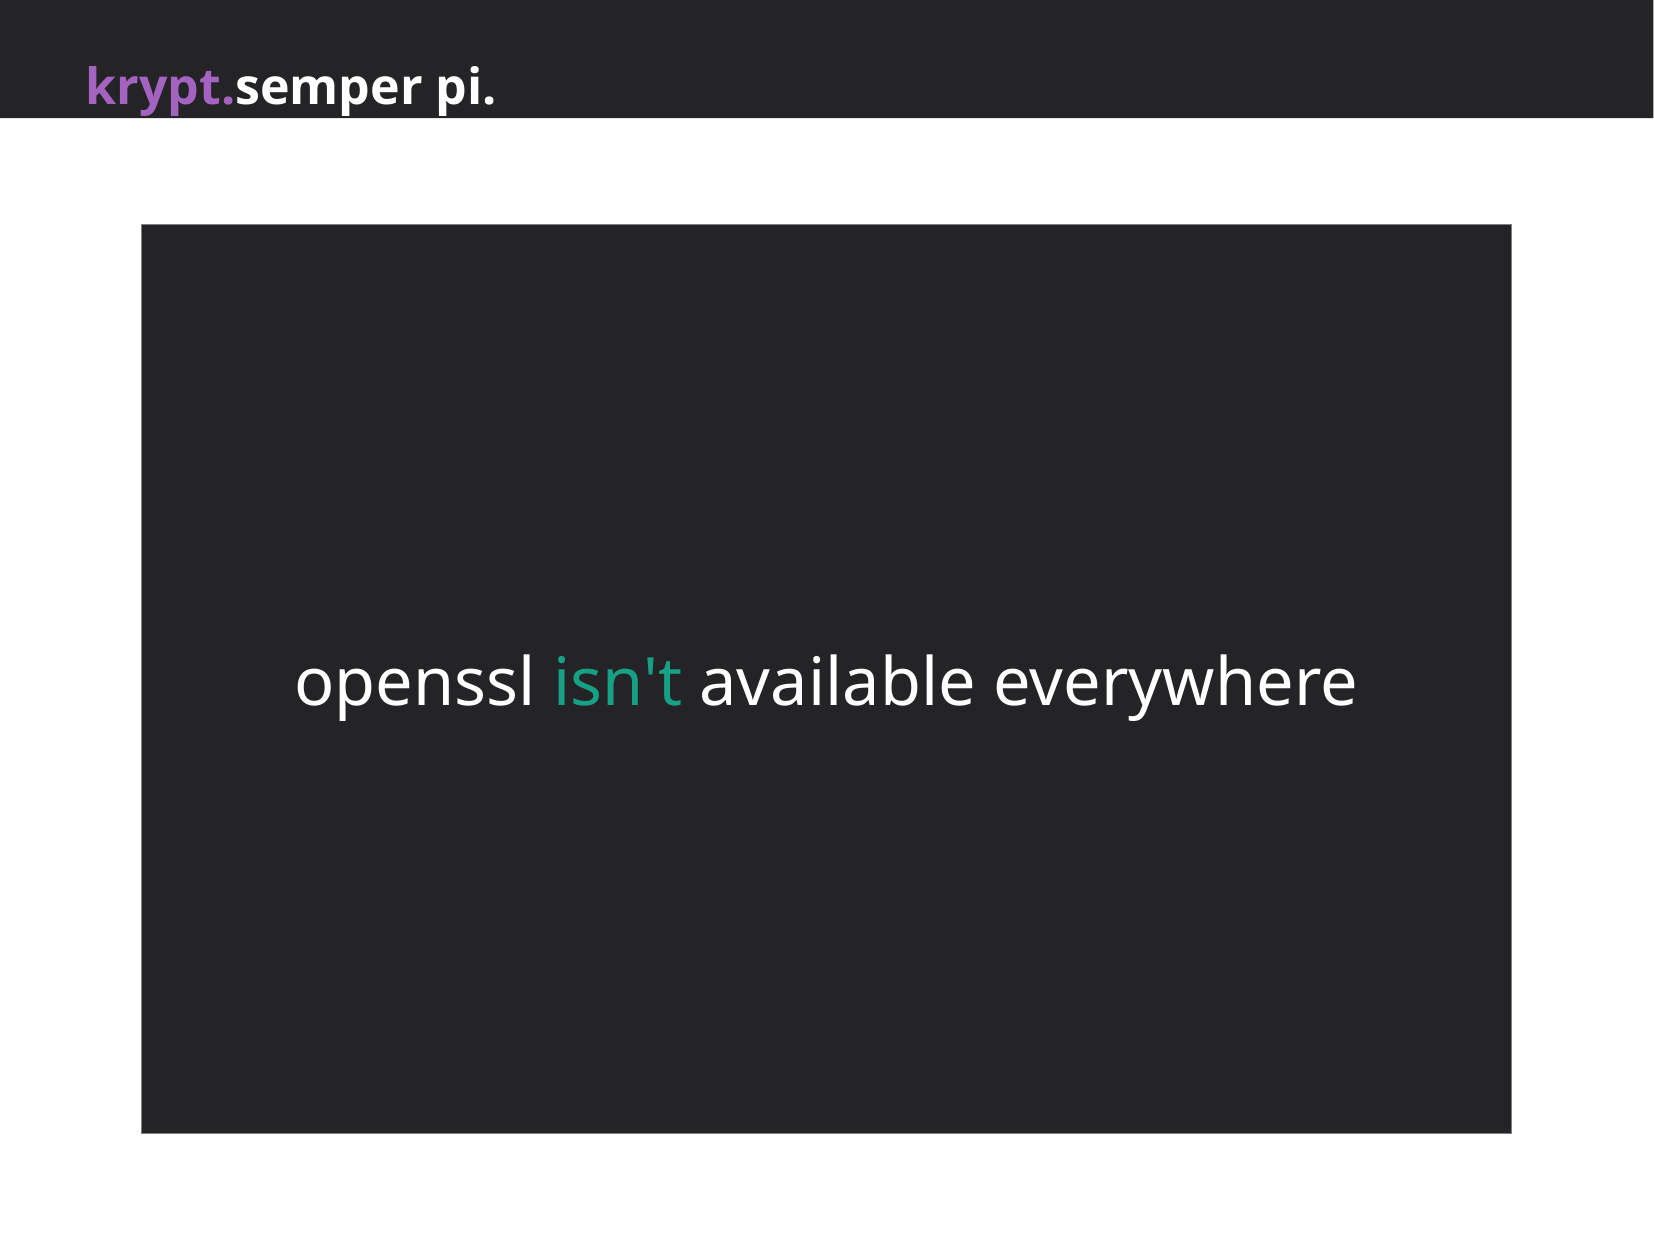

krypt.semper pi.
openssl isn't available everywhere
krypt first of all is a framework